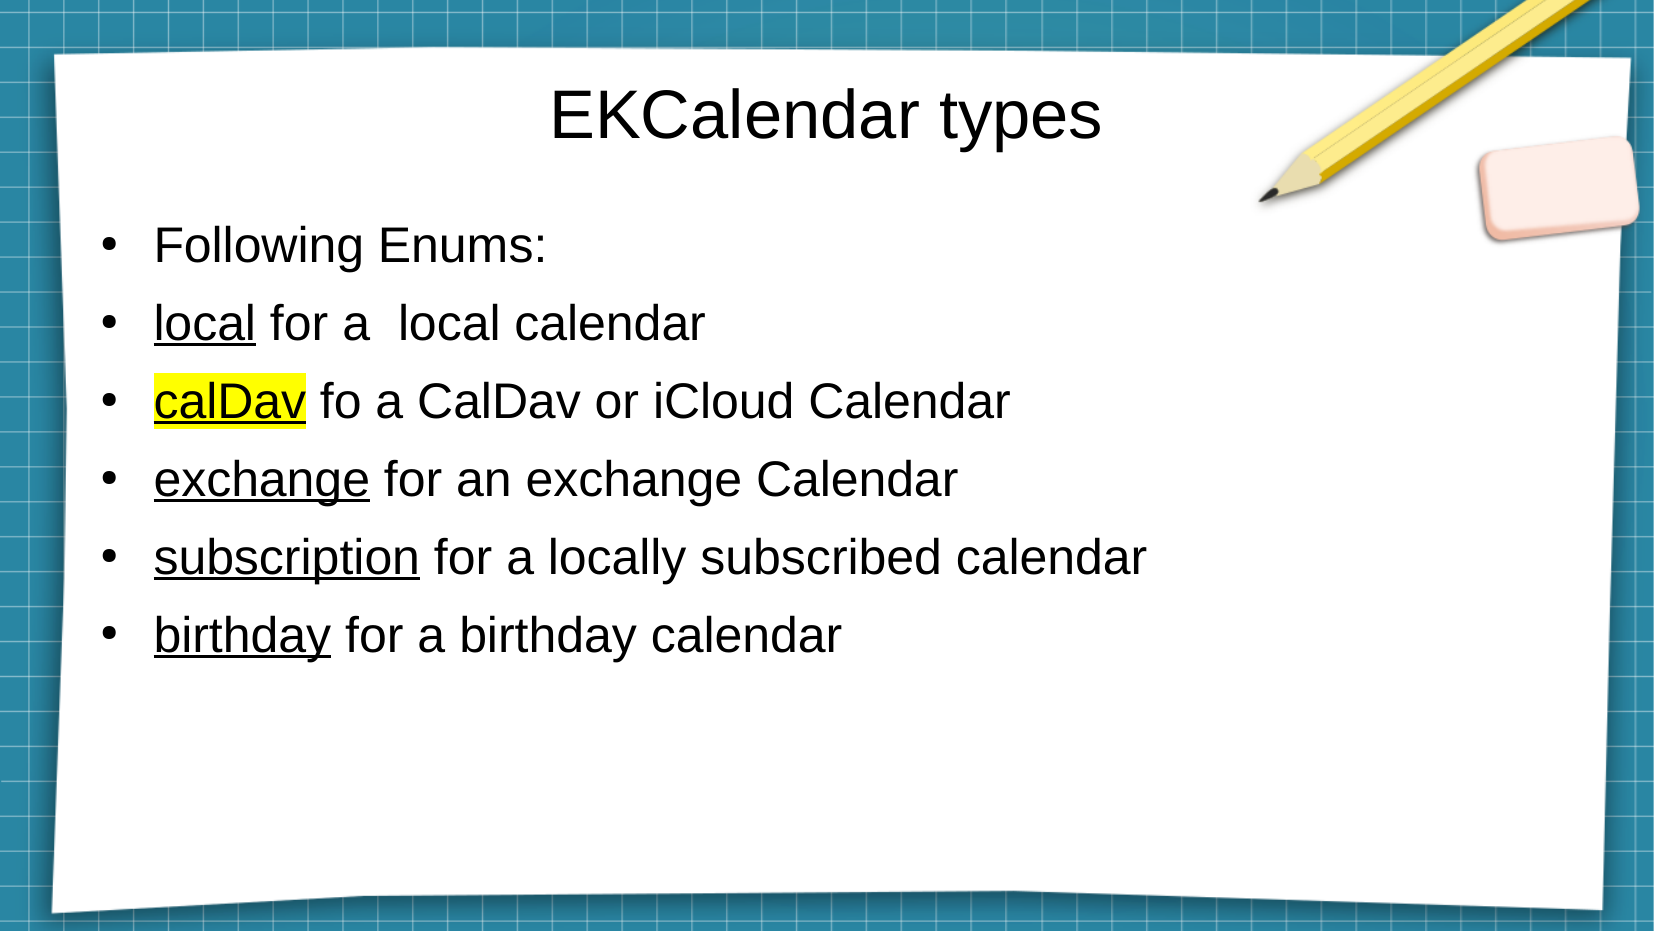

# EKCalendar types
Following Enums:
local for a local calendar
calDav fo a CalDav or iCloud Calendar
exchange for an exchange Calendar
subscription for a locally subscribed calendar
birthday for a birthday calendar